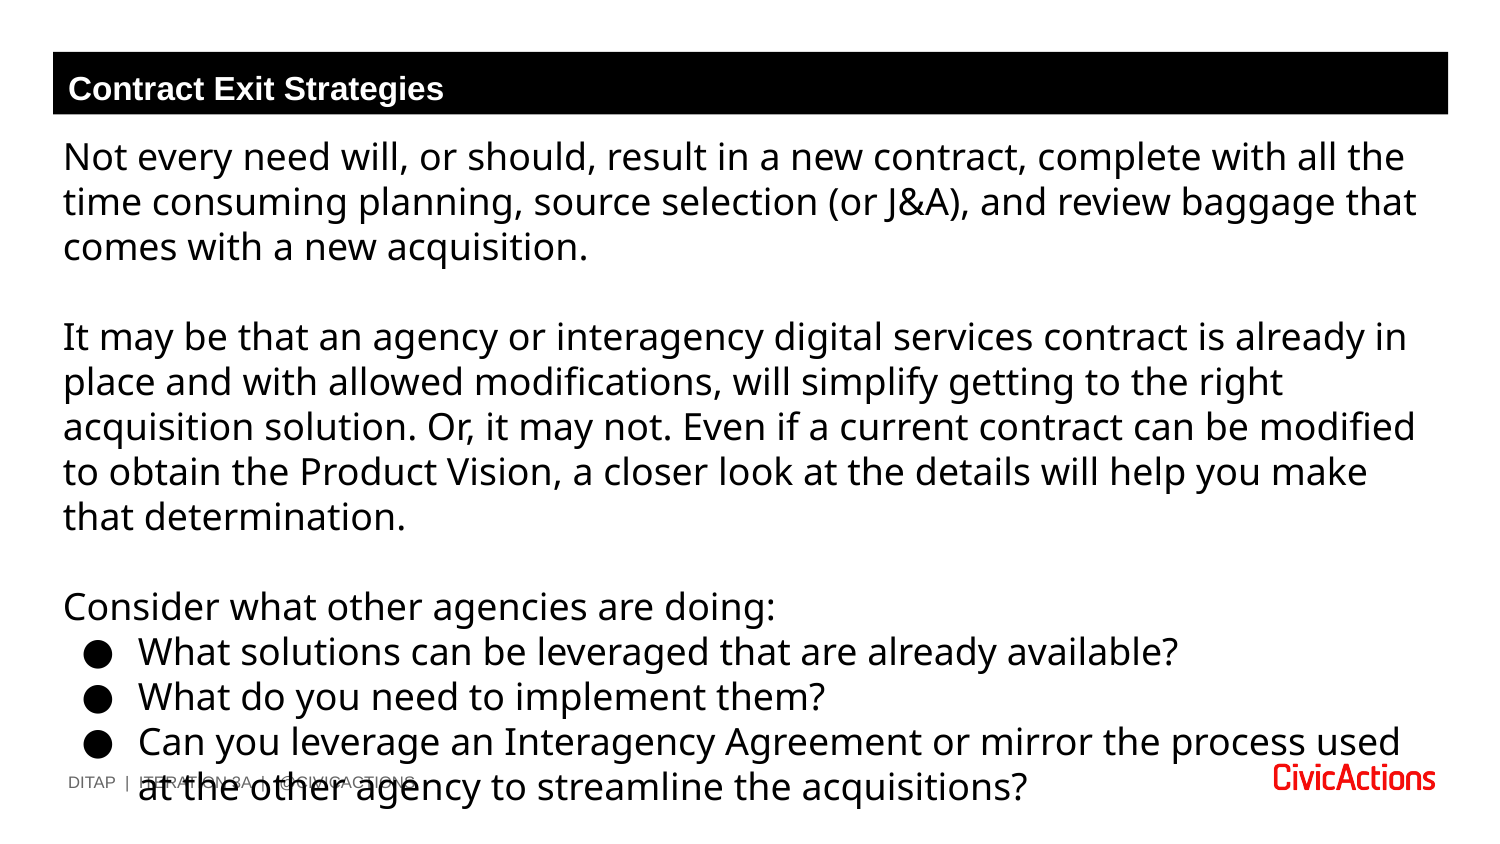

Contract Exit Strategies
# Not every need will, or should, result in a new contract, complete with all the time consuming planning, source selection (or J&A), and review baggage that comes with a new acquisition.
It may be that an agency or interagency digital services contract is already in place and with allowed modifications, will simplify getting to the right acquisition solution. Or, it may not. Even if a current contract can be modified to obtain the Product Vision, a closer look at the details will help you make that determination.
Consider what other agencies are doing:
What solutions can be leveraged that are already available?
What do you need to implement them?
Can you leverage an Interagency Agreement or mirror the process used at the other agency to streamline the acquisitions?